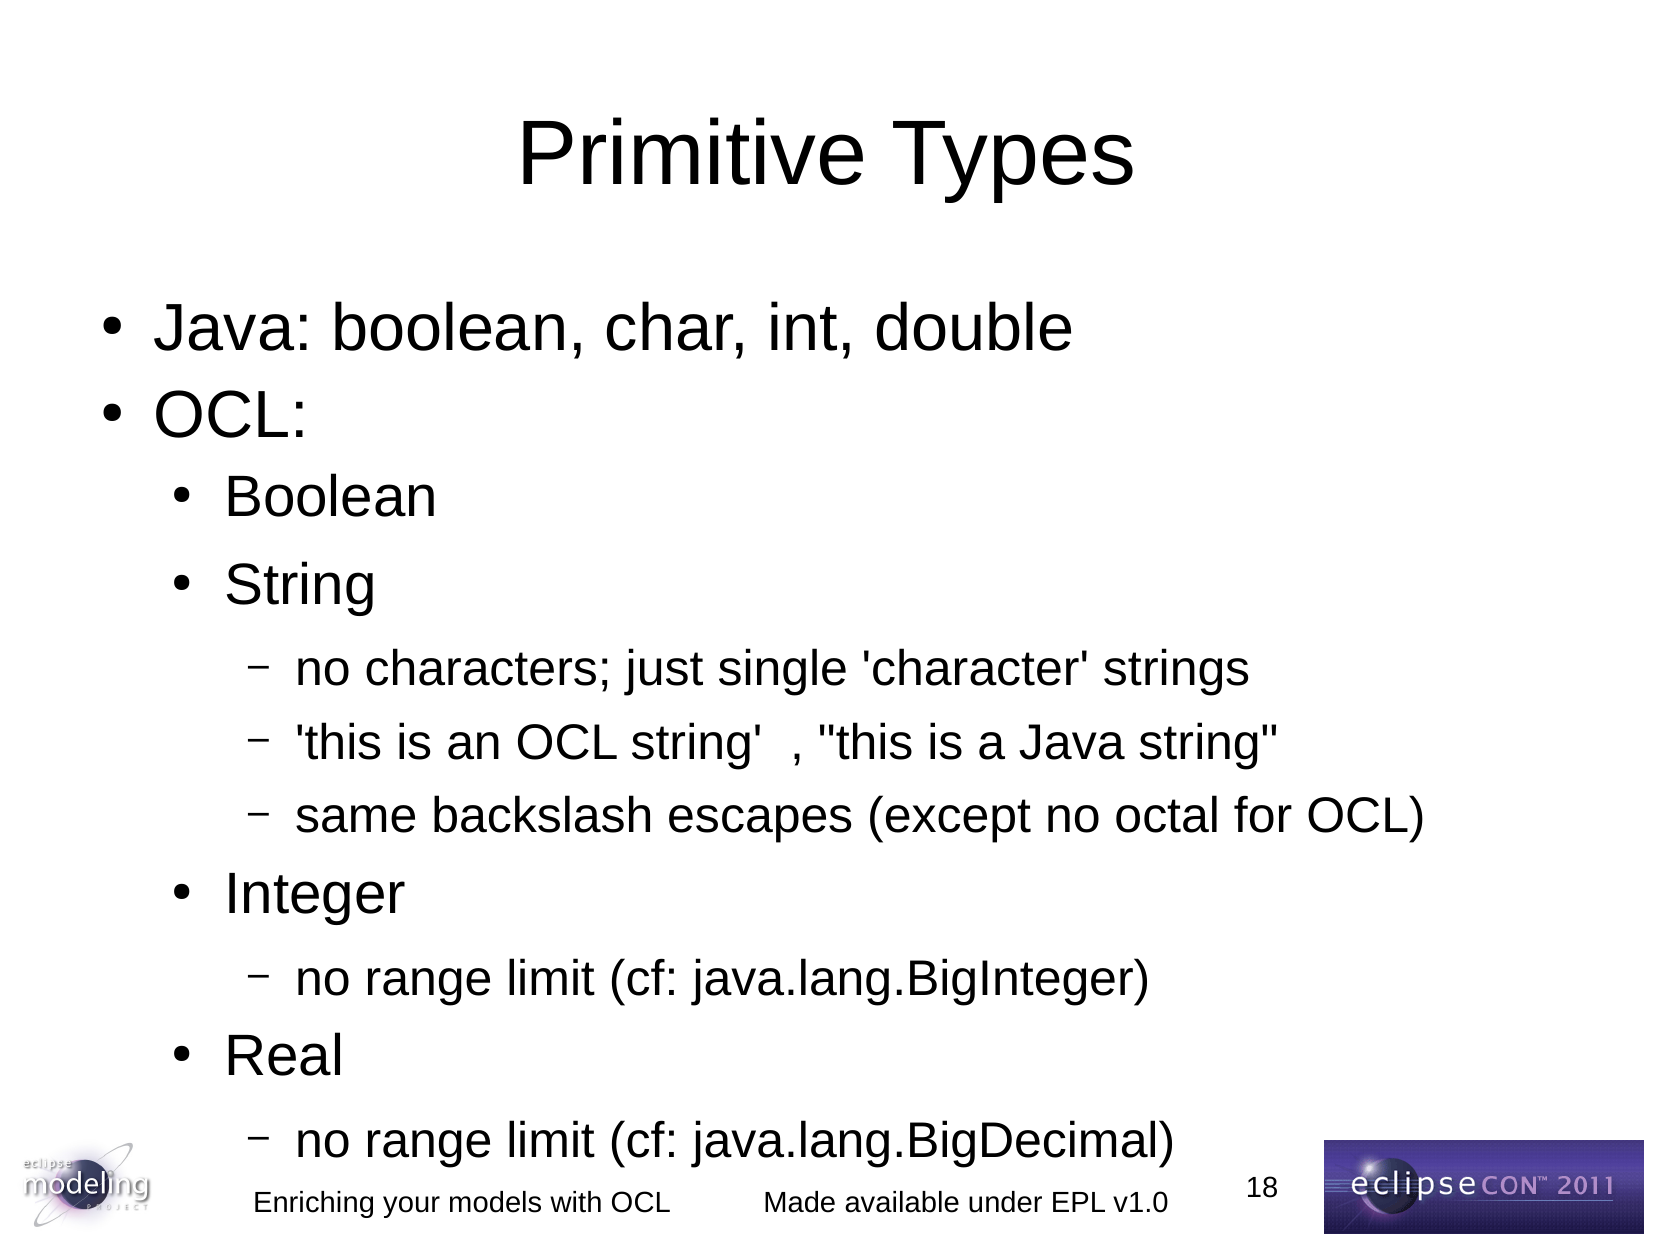

# Primitive Types
Java: boolean, char, int, double
OCL:
Boolean
String
no characters; just single 'character' strings
'this is an OCL string' , "this is a Java string"
same backslash escapes (except no octal for OCL)
Integer
no range limit (cf: java.lang.BigInteger)
Real
no range limit (cf: java.lang.BigDecimal)
18
Enriching your models with OCL